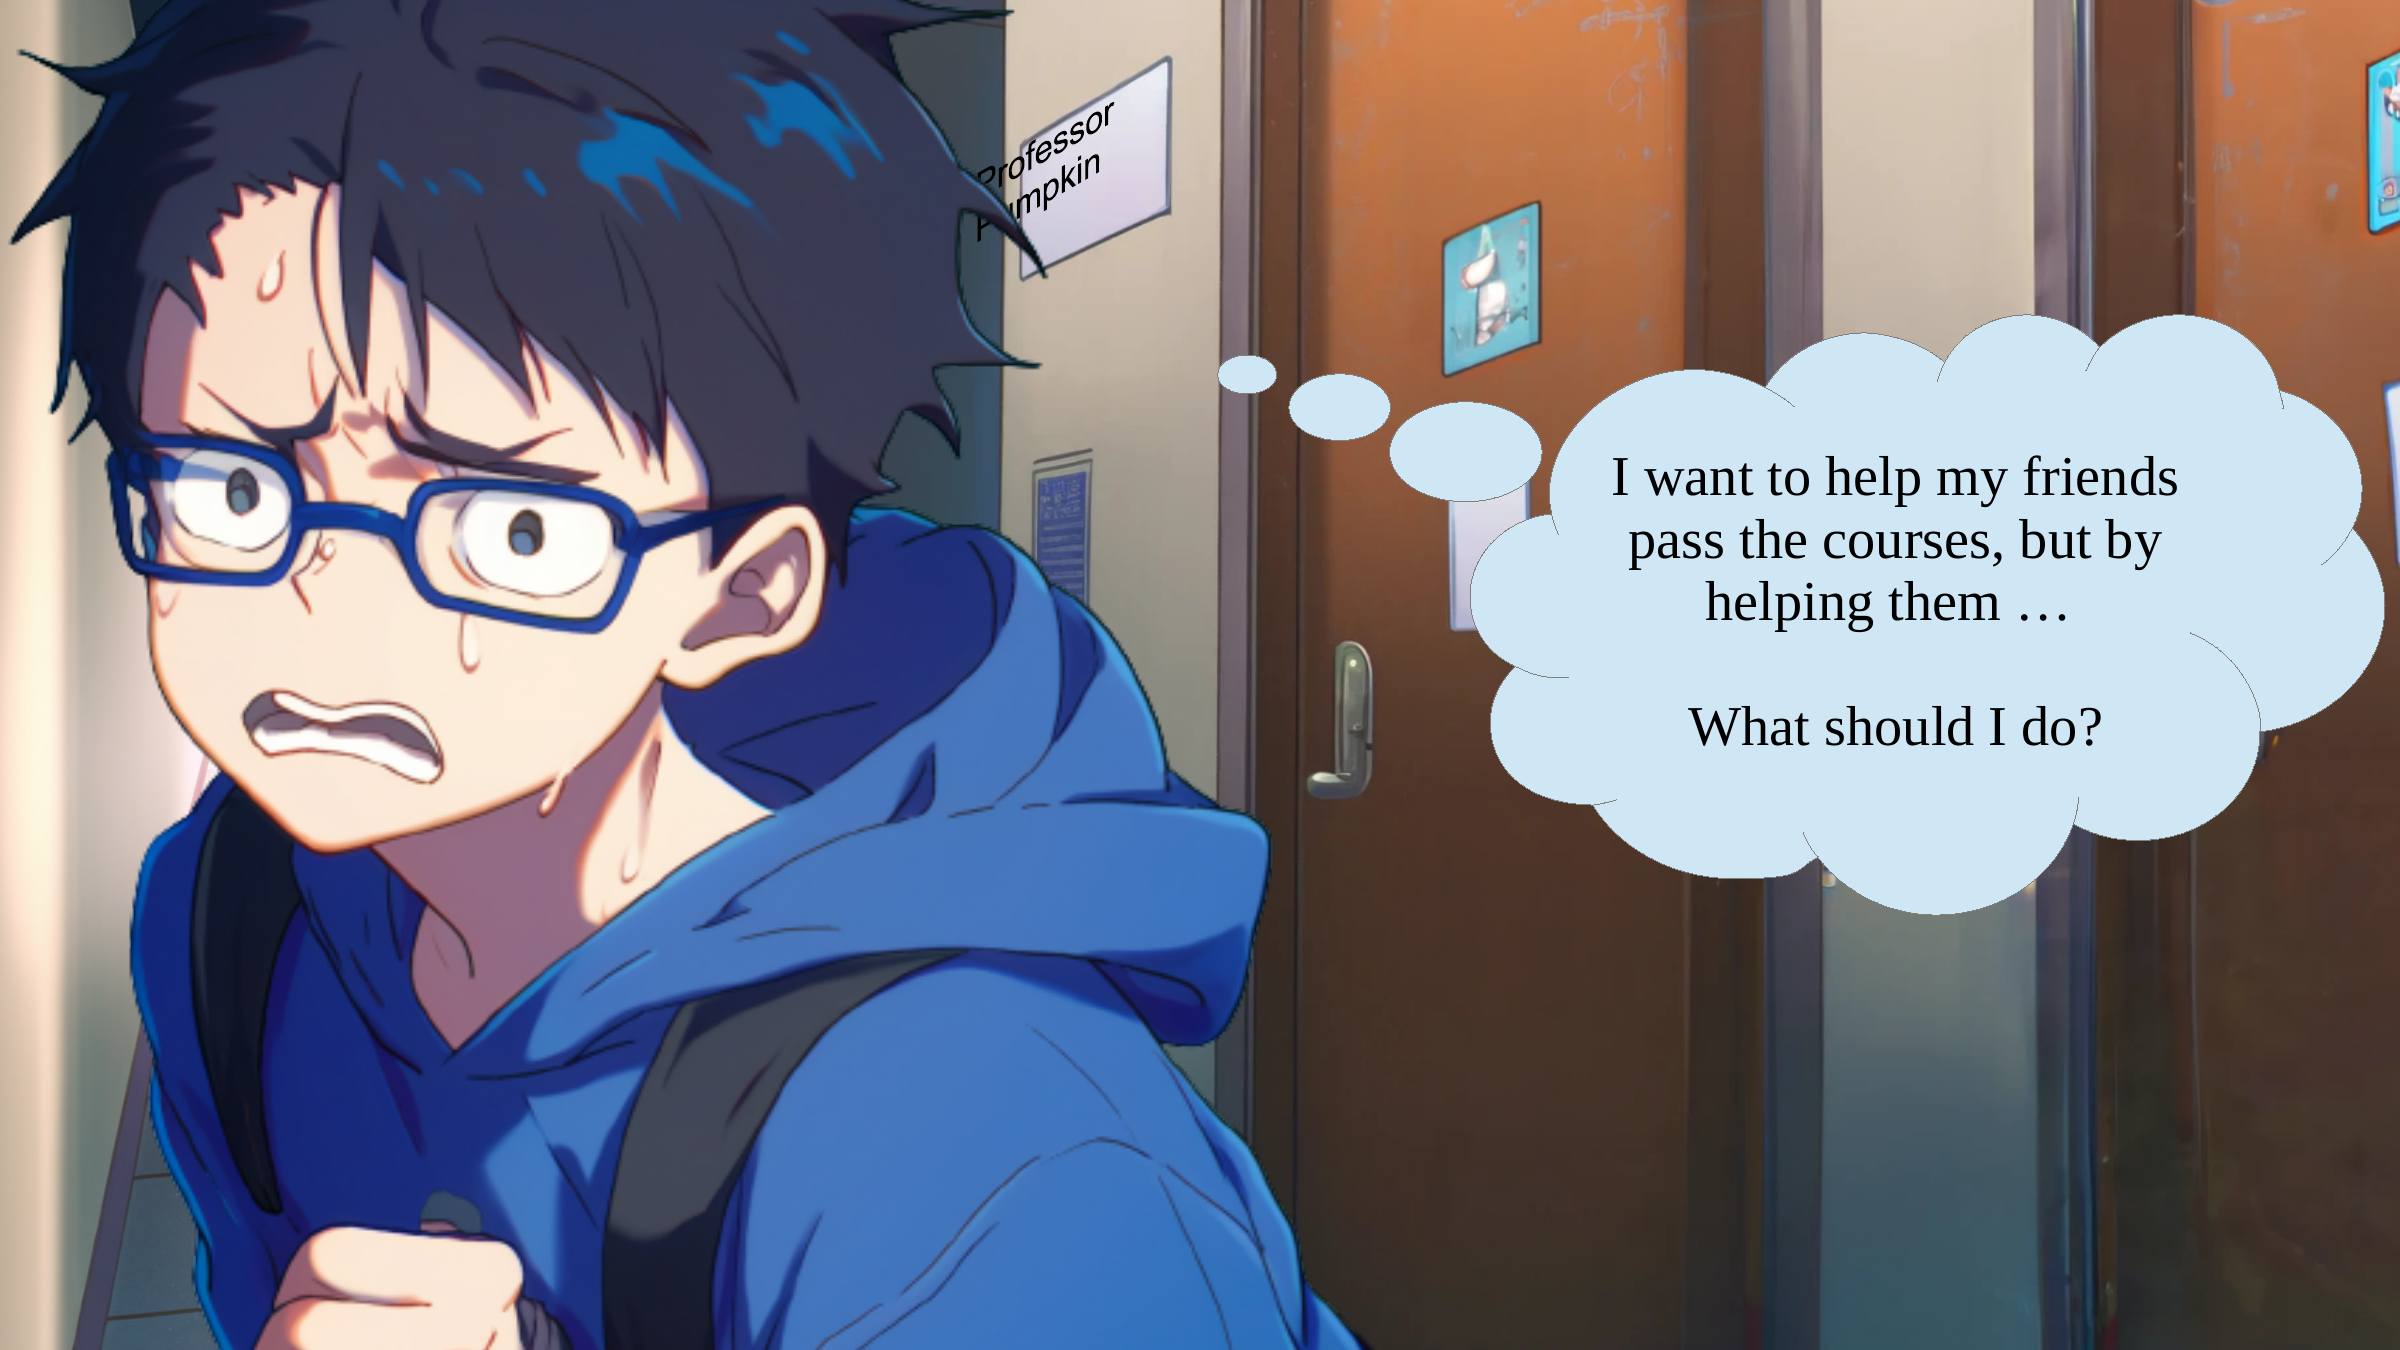

I want to help my friends pass the courses, but by helping them …
What should I do?